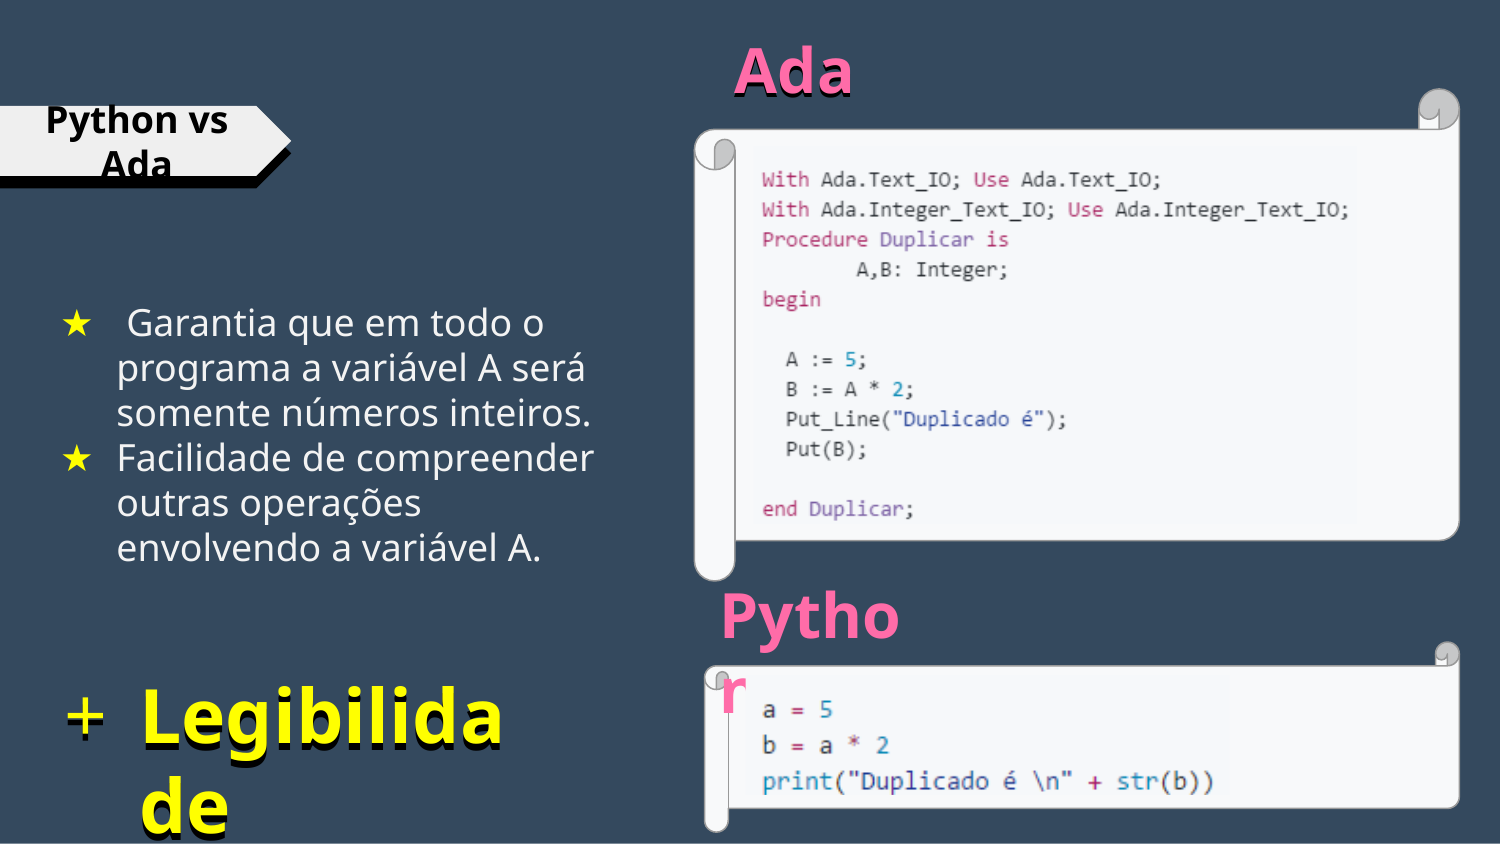

Ada
Ada
Python vs Ada
Origem
 Garantia que em todo o programa a variável A será somente números inteiros.
Facilidade de compreender outras operações envolvendo a variável A.
Python
Legibilidade
Legibilidade